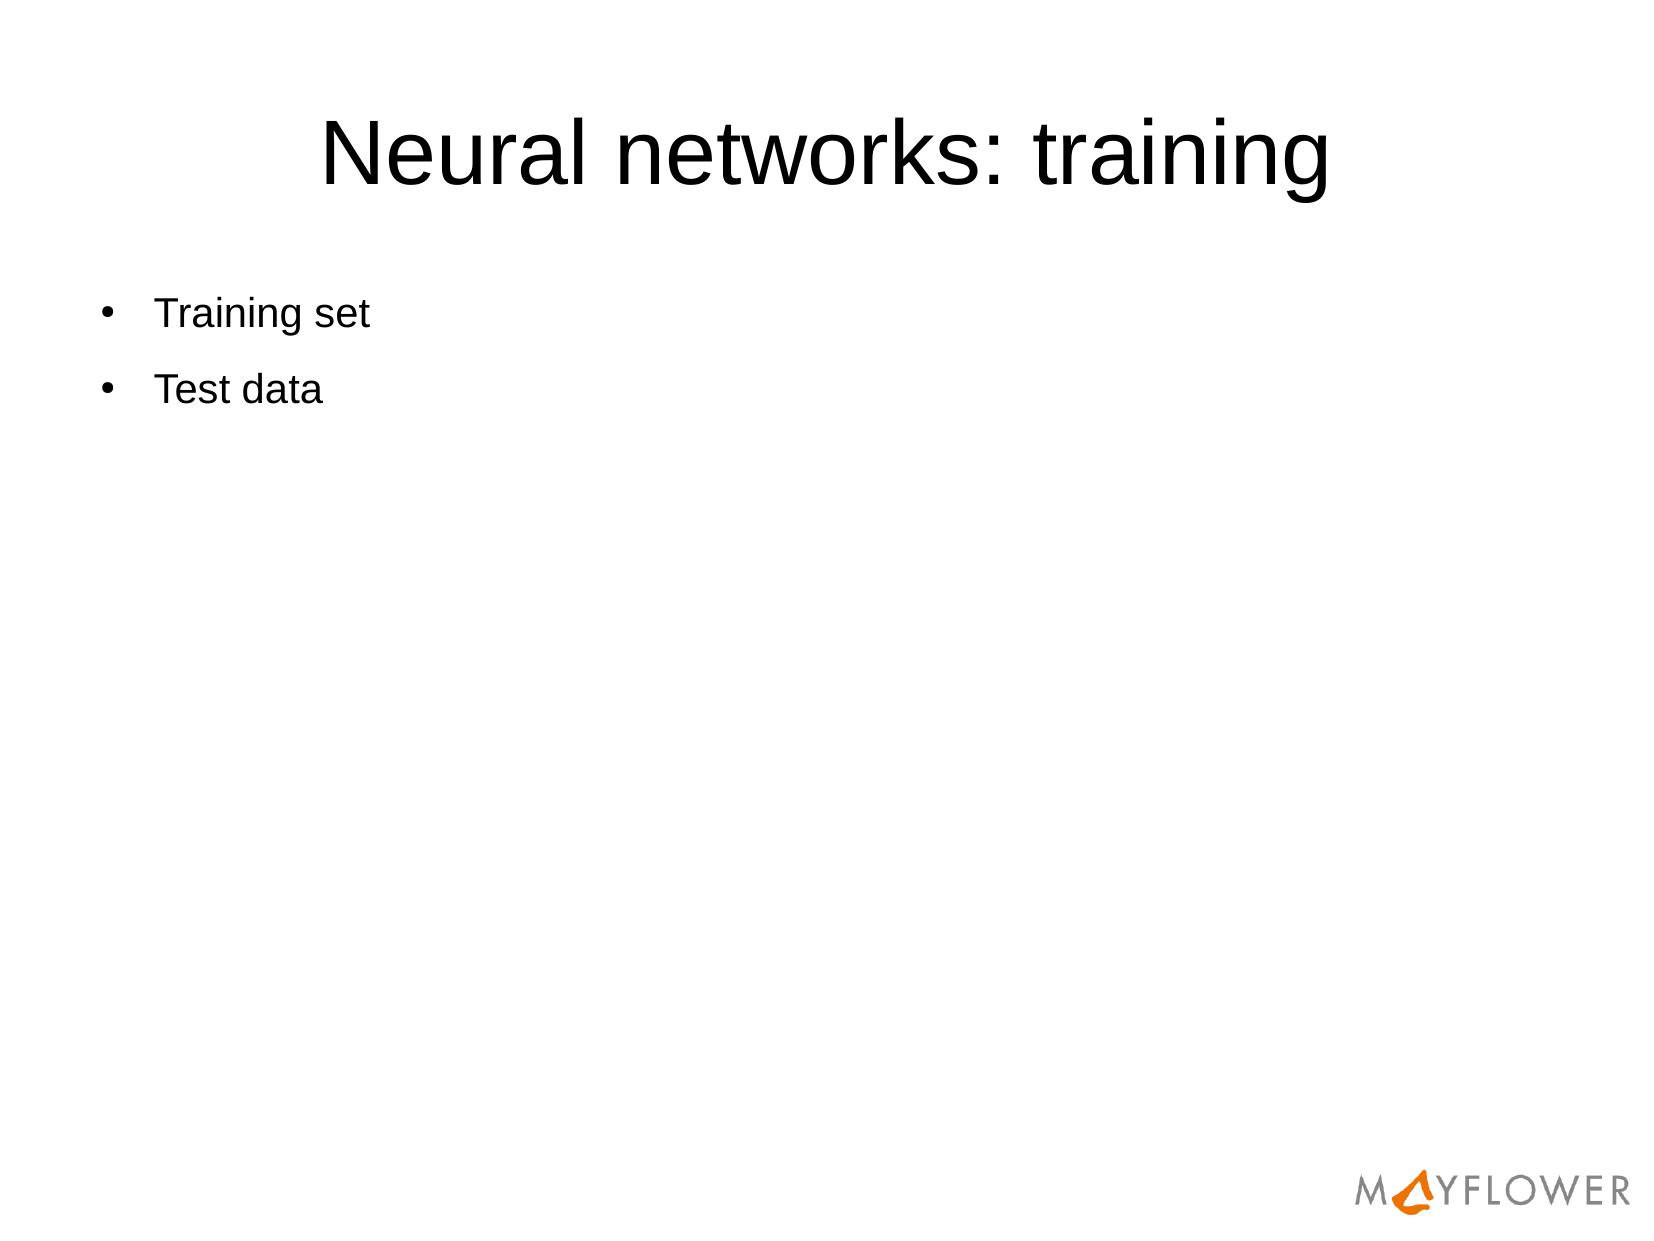

# Neural networks: training
Training set
Test data